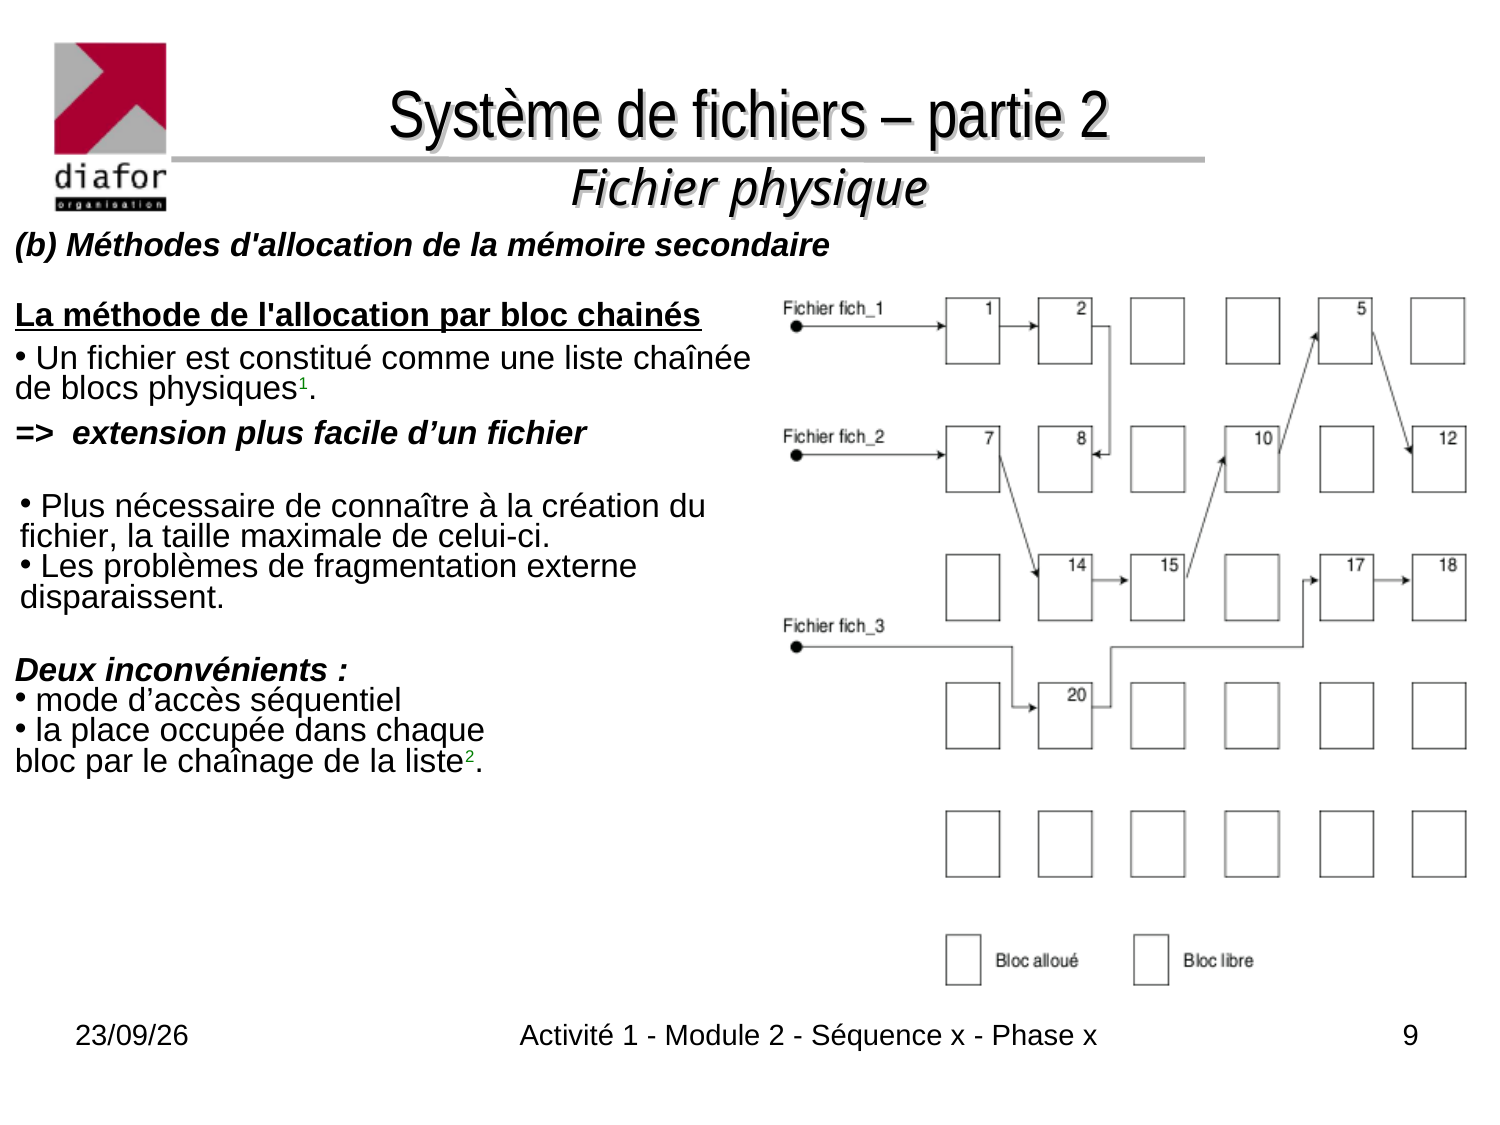

# Système de fichiers – partie 2 Fichier physique
(b) Méthodes d'allocation de la mémoire secondaire
La méthode de l'allocation par bloc chainés
 Un fichier est constitué comme une liste chaînée
de blocs physiques1.
=> extension plus facile d’un fichier
 Plus nécessaire de connaître à la création du fichier, la taille maximale de celui-ci.
 Les problèmes de fragmentation externe disparaissent.
Deux inconvénients :
 mode d’accès séquentiel
 la place occupée dans chaque bloc par le chaînage de la liste2.
Activité 1 - Module 2 - Séquence x - Phase x
9